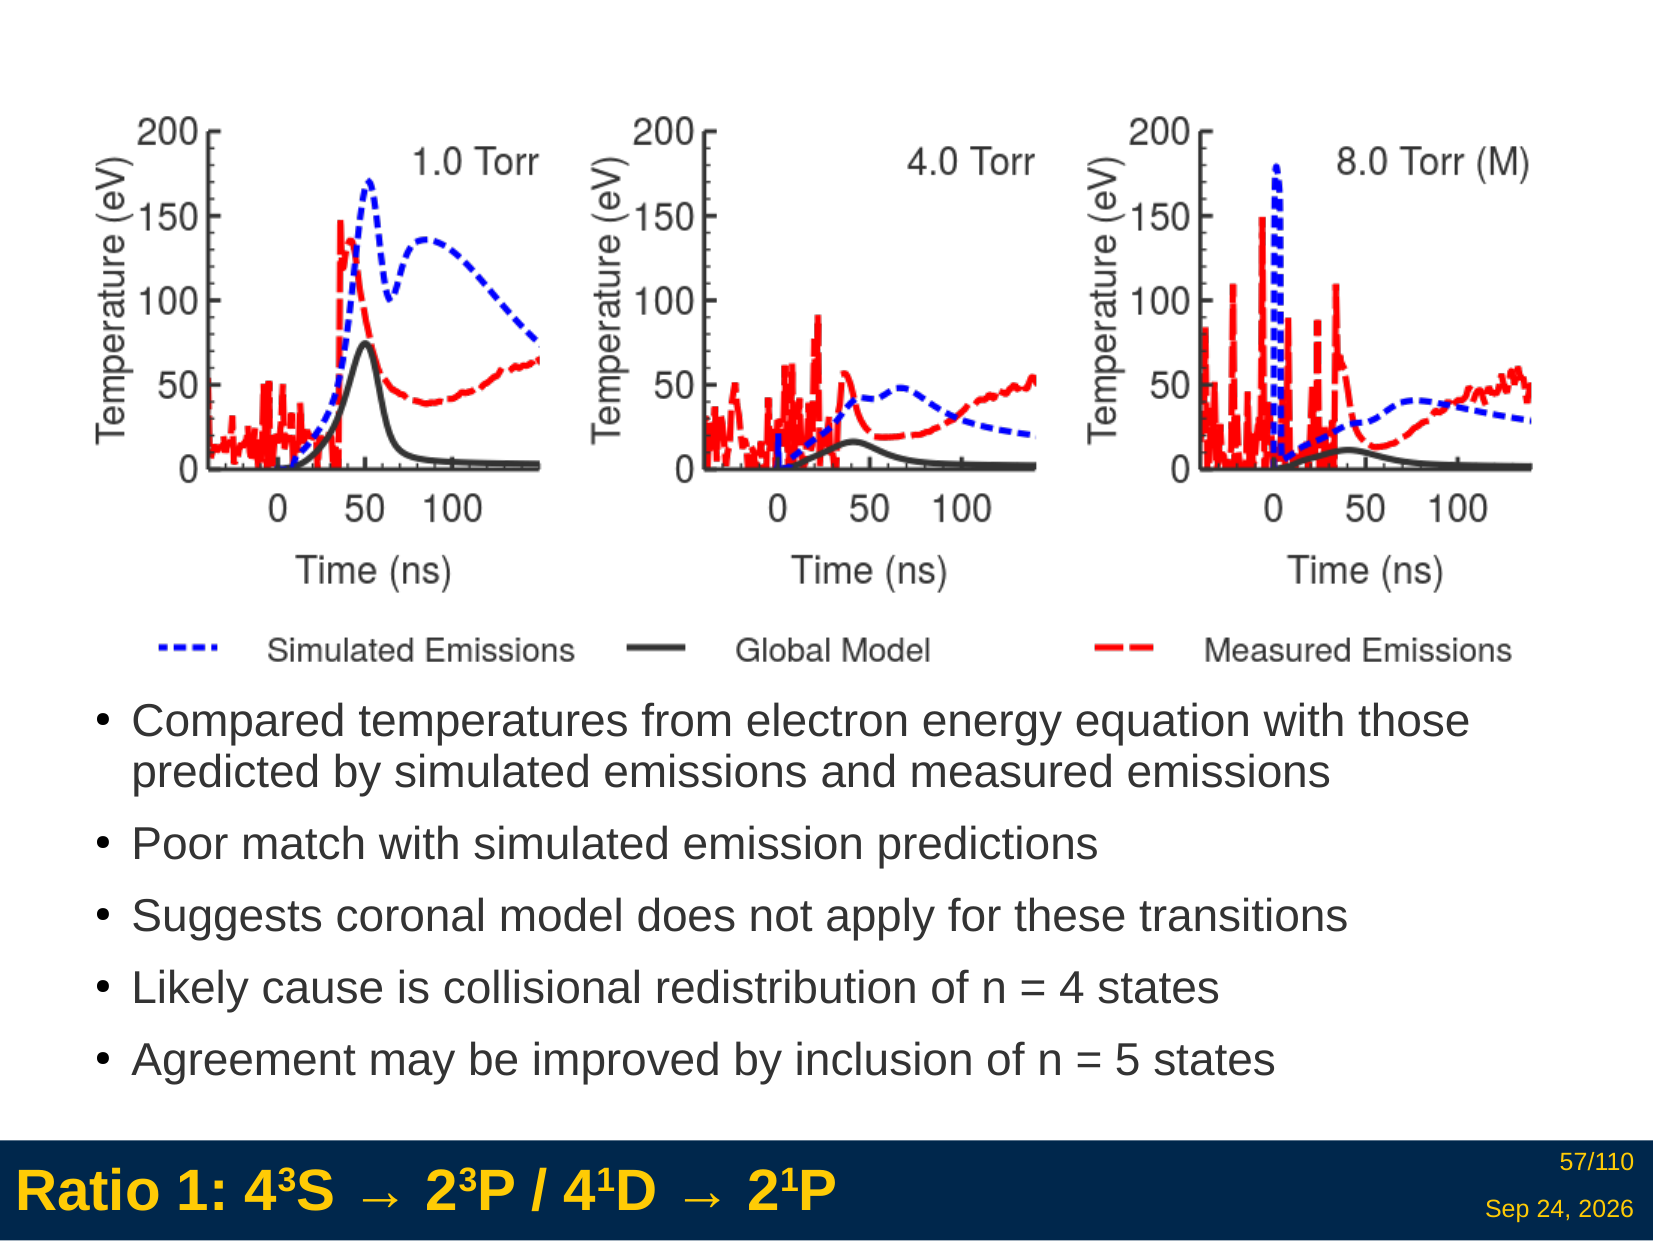

Compared temperatures from electron energy equation with those predicted by simulated emissions and measured emissions
Poor match with simulated emission predictions
Suggests coronal model does not apply for these transitions
Likely cause is collisional redistribution of n = 4 states
Agreement may be improved by inclusion of n = 5 states
# Ratio 1: 43S → 23P / 41D → 21P
57